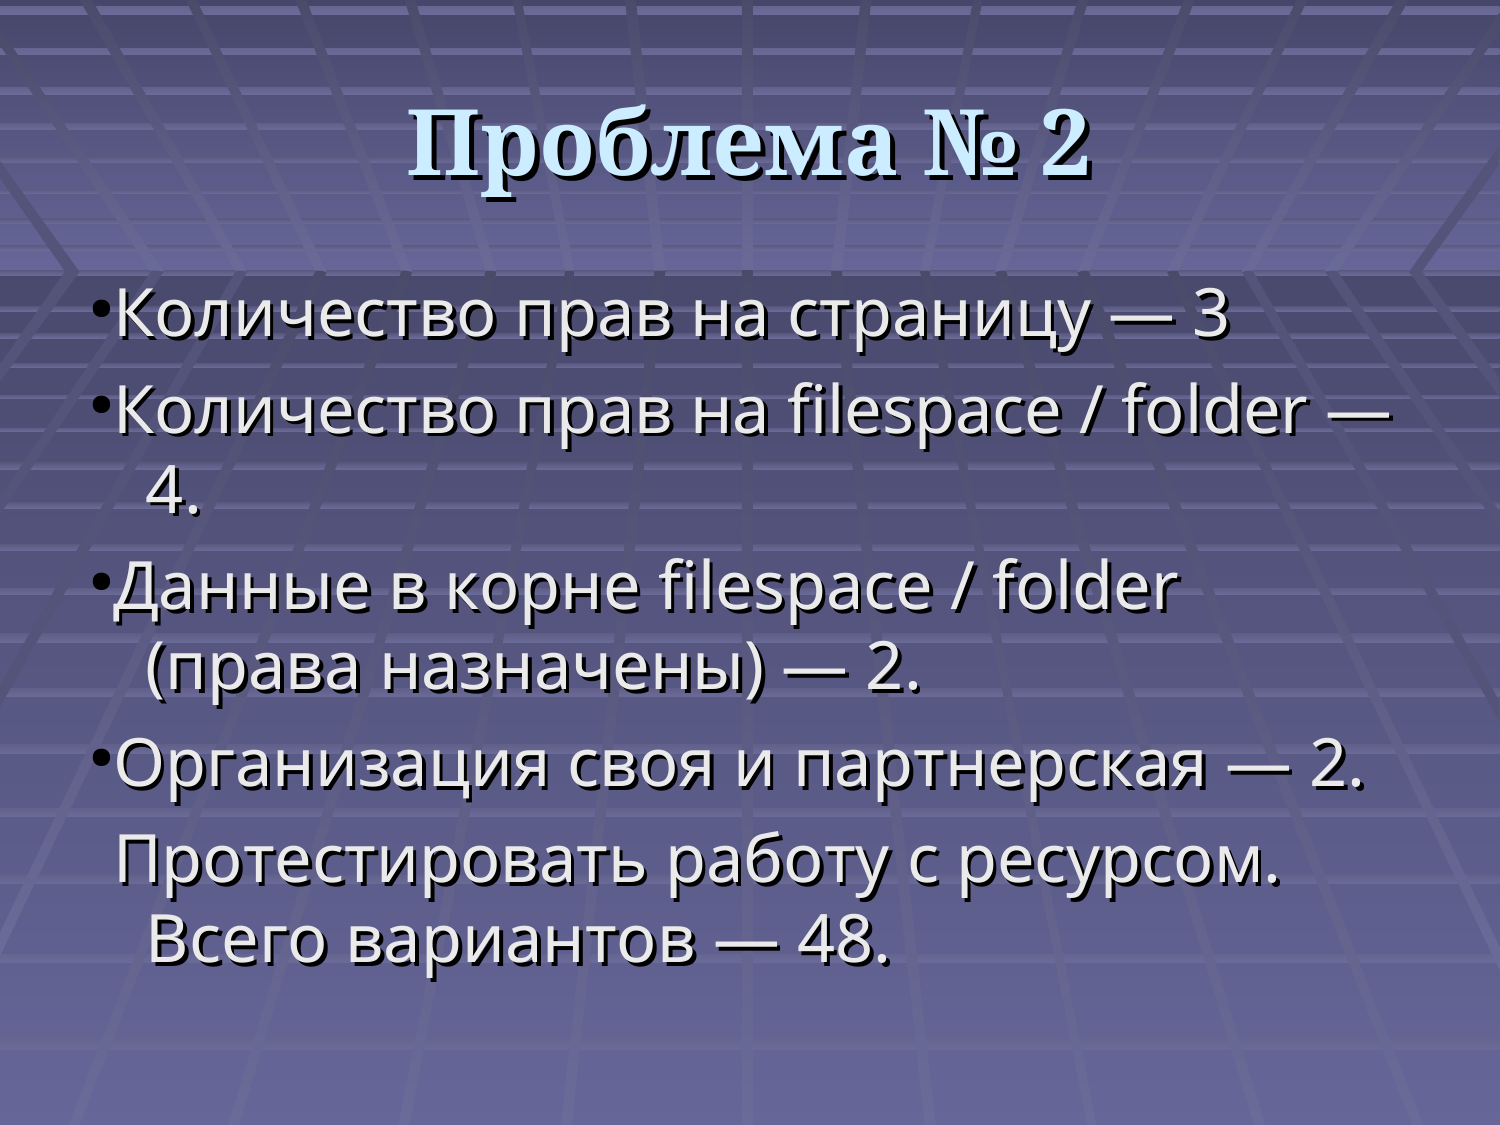

# Проблема № 2
Количество прав на страницу — 3
Количество прав на filespace / folder — 4.
Данные в корне filespace / folder (права назначены) — 2.
Организация своя и партнерская — 2.
Протестировать работу с ресурсом. Всего вариантов — 48.